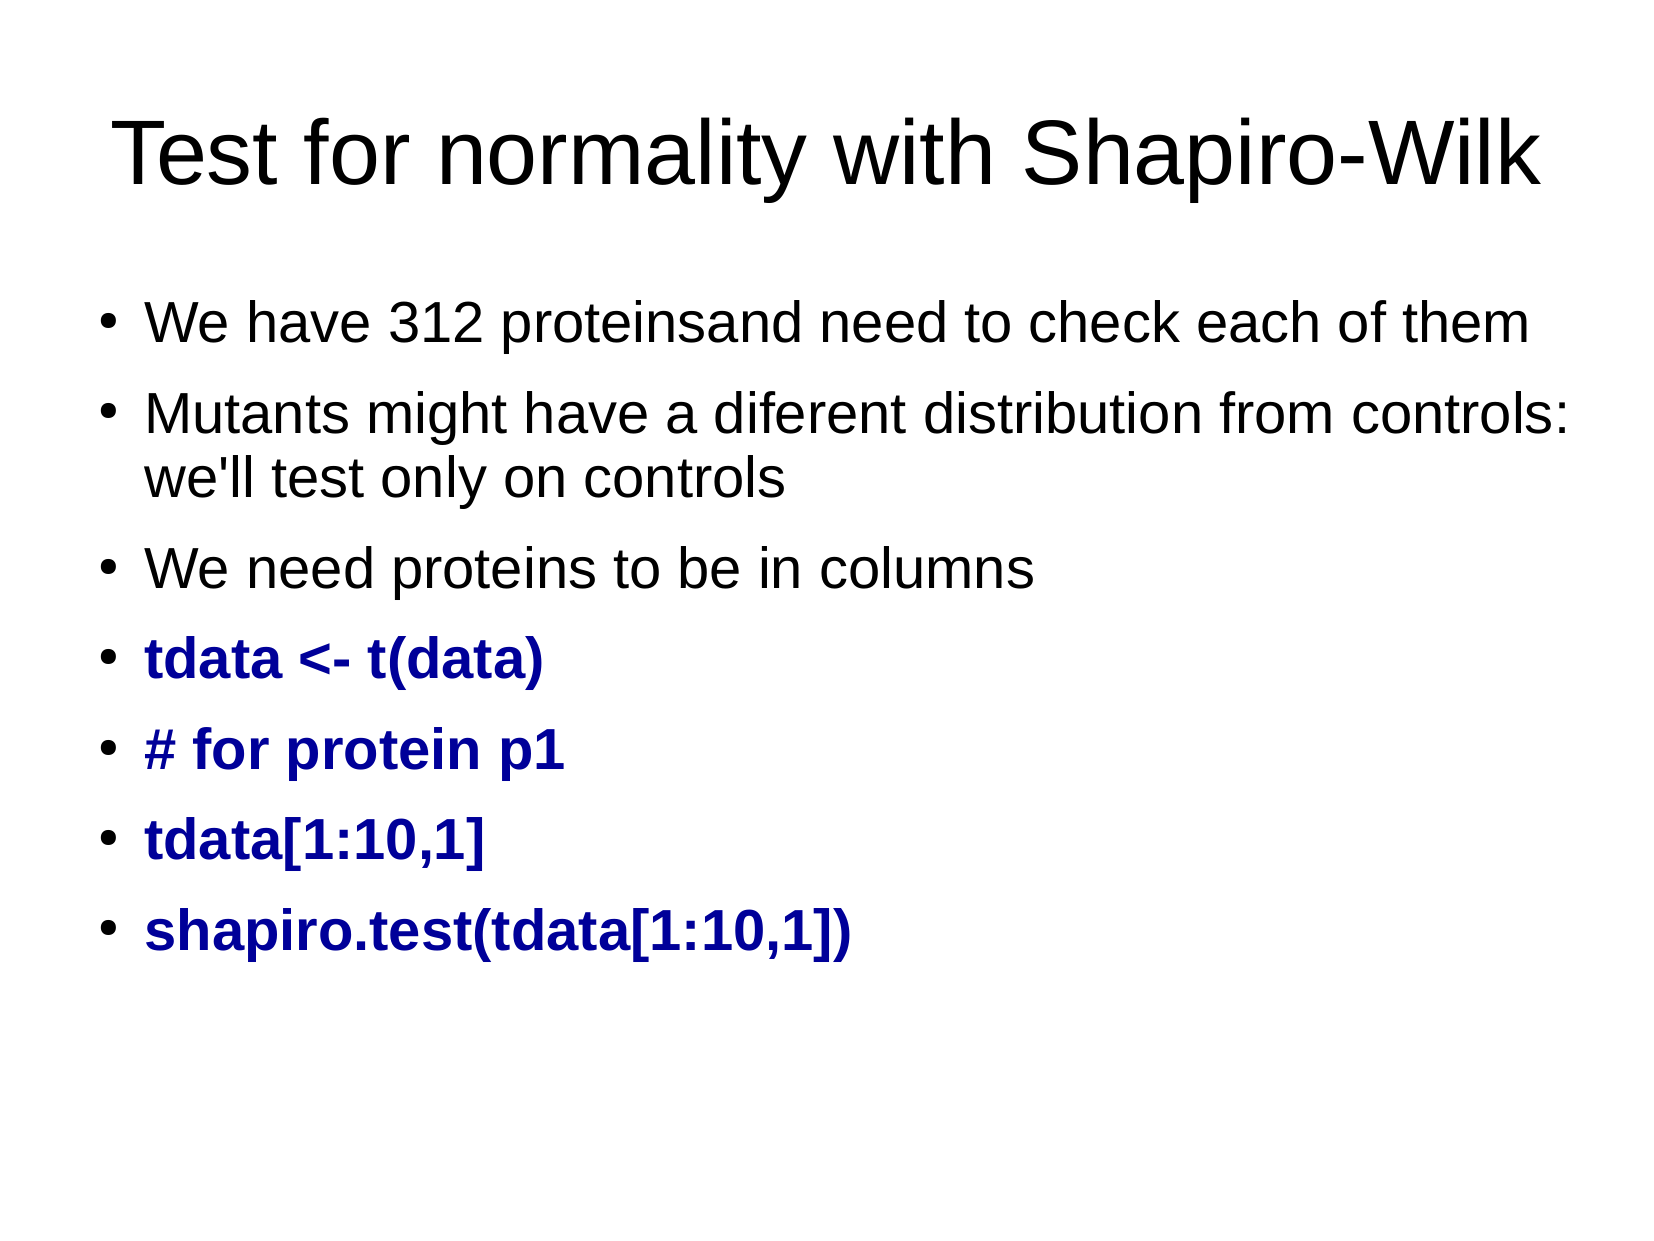

# Test for normality with Shapiro-Wilk
We have 312 proteinsand need to check each of them
Mutants might have a diferent distribution from controls: we'll test only on controls
We need proteins to be in columns
tdata <- t(data)
# for protein p1
tdata[1:10,1]
shapiro.test(tdata[1:10,1])